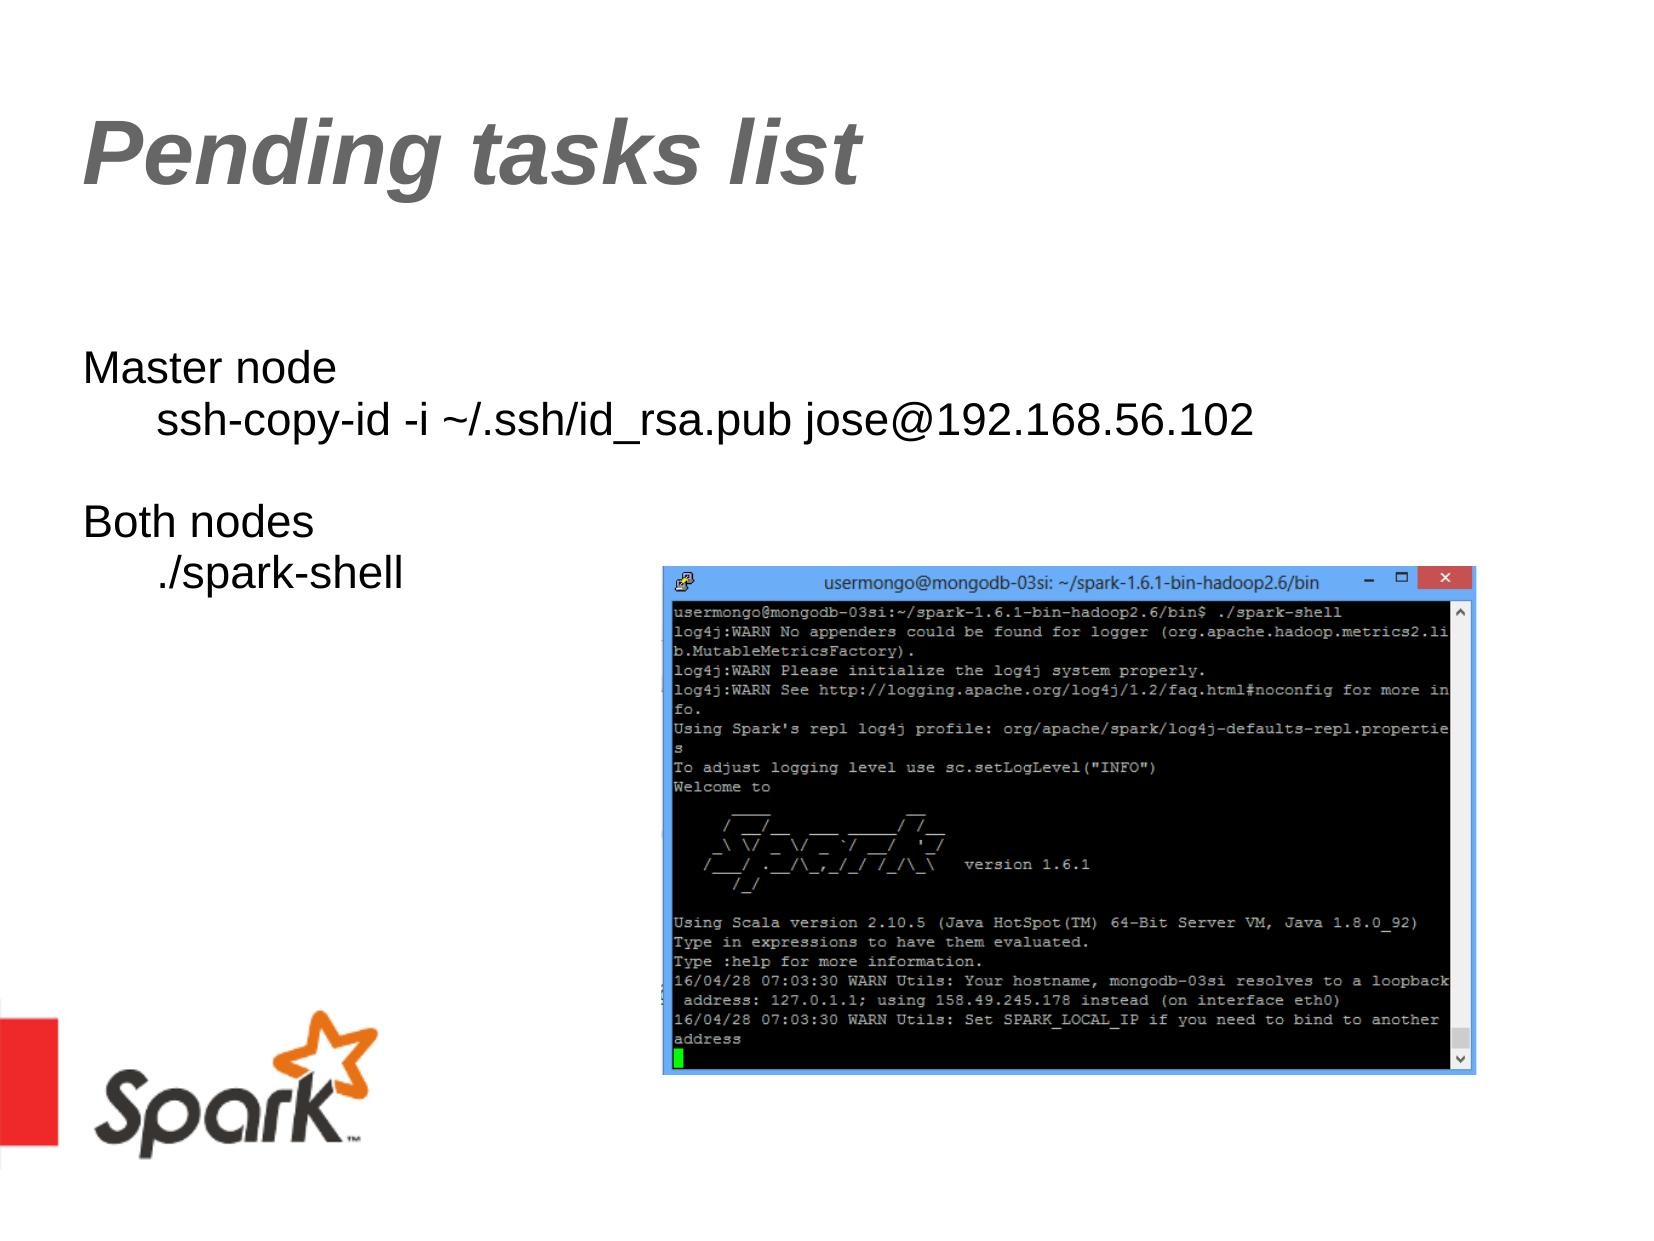

# Pending tasks list
Master node
	ssh-copy-id -i ~/.ssh/id_rsa.pub jose@192.168.56.102
Both nodes
	./spark-shell